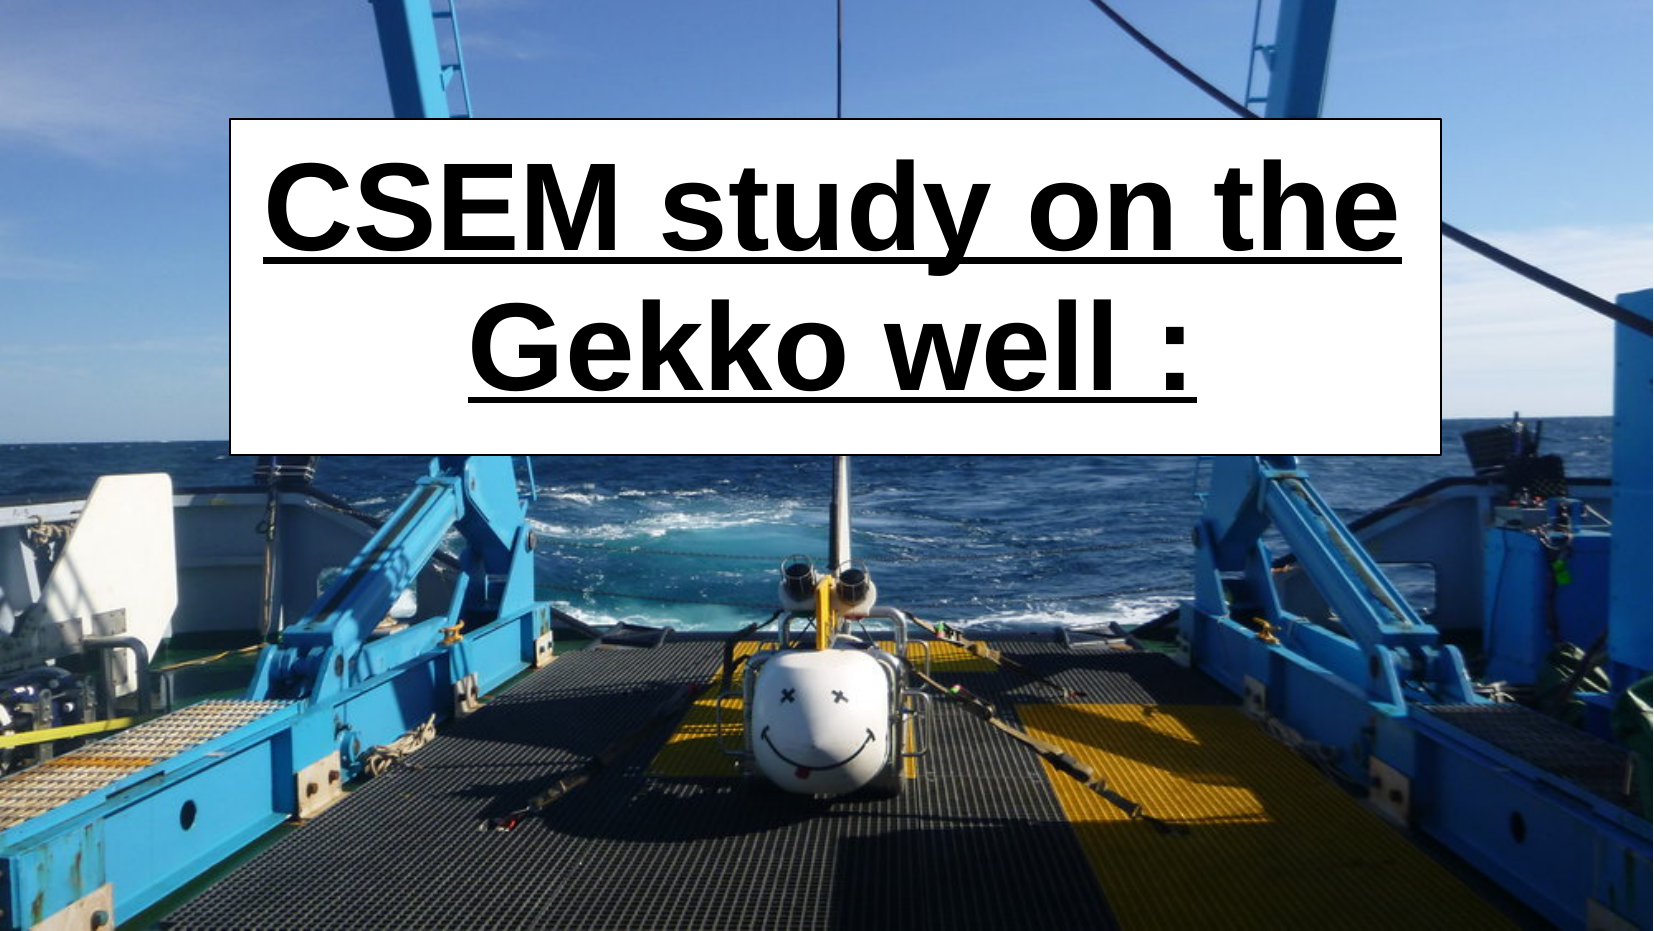

# CSEM study on the Gekko well :